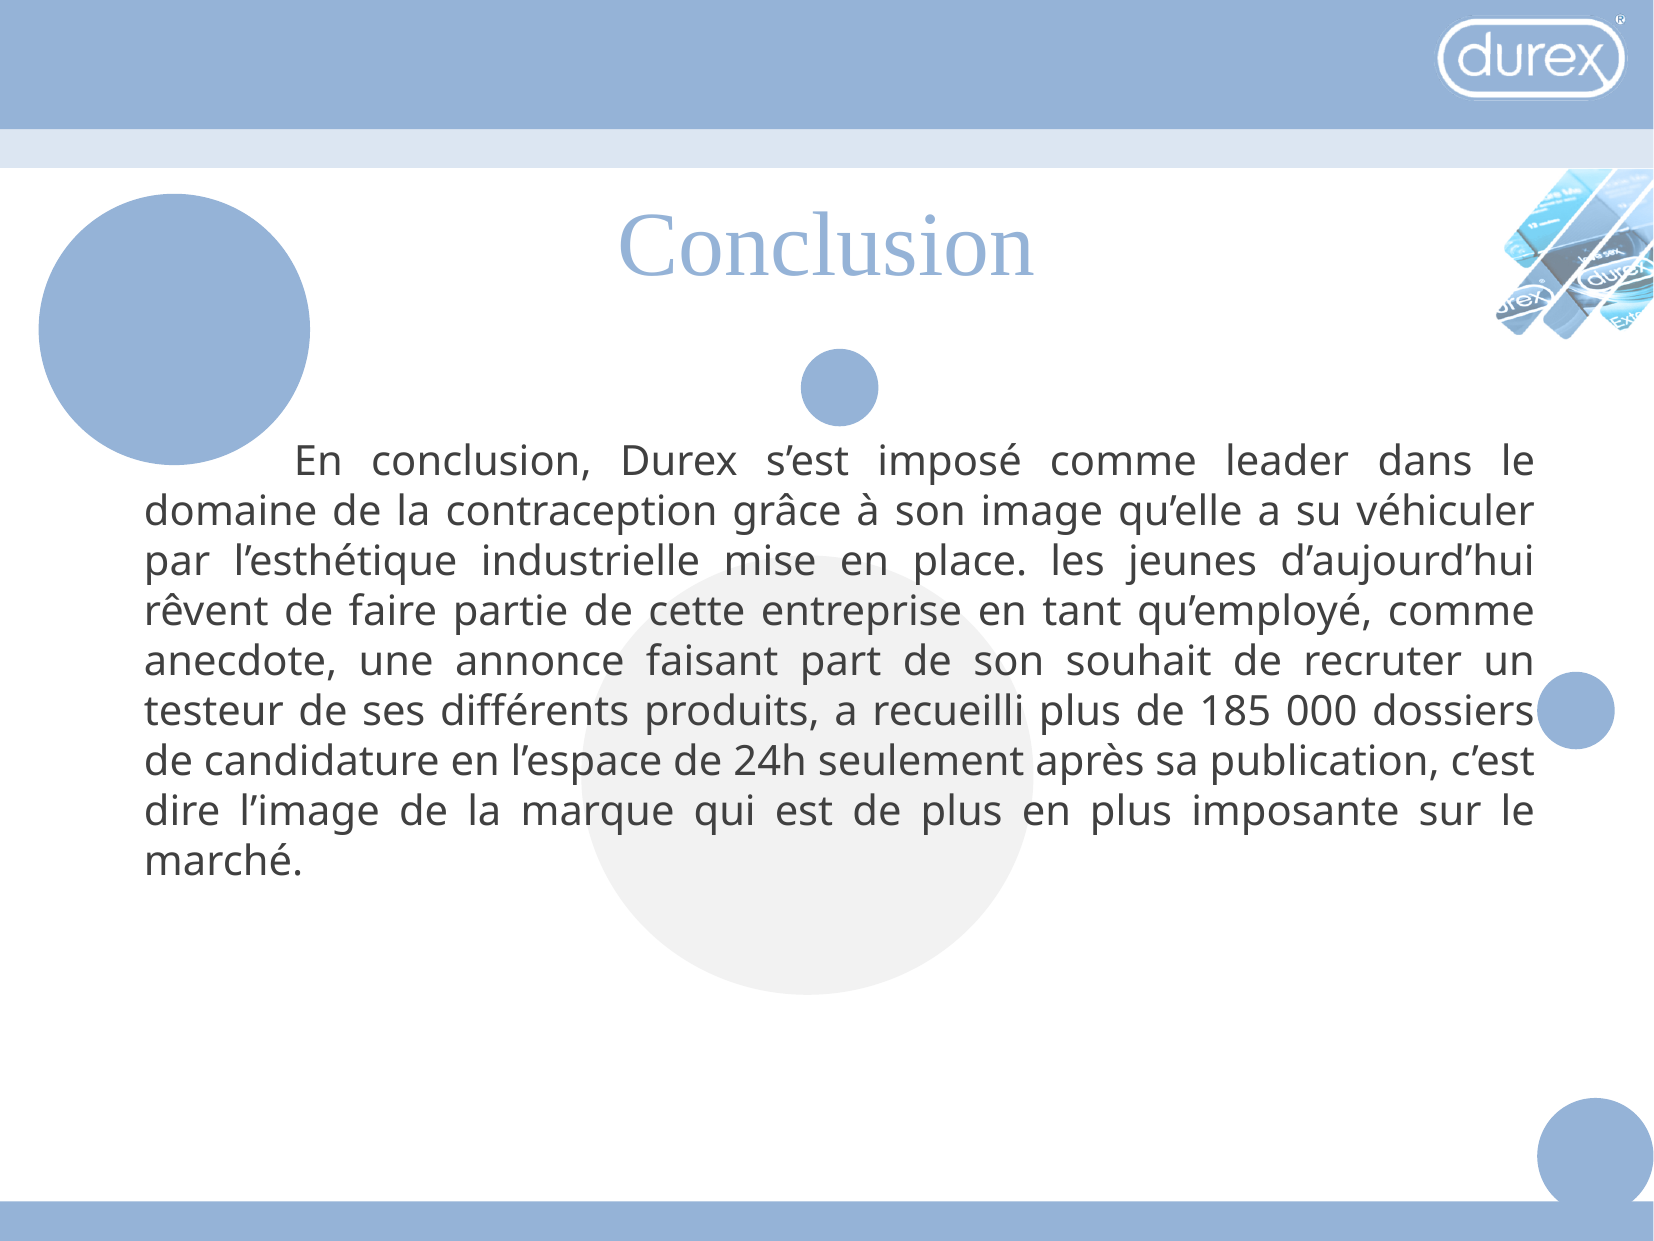

# Conclusion
	En conclusion, Durex s’est imposé comme leader dans le domaine de la contraception grâce à son image qu’elle a su véhiculer par l’esthétique industrielle mise en place. les jeunes d’aujourd’hui rêvent de faire partie de cette entreprise en tant qu’employé, comme anecdote, une annonce faisant part de son souhait de recruter un testeur de ses différents produits, a recueilli plus de 185 000 dossiers de candidature en l’espace de 24h seulement après sa publication, c’est dire l’image de la marque qui est de plus en plus imposante sur le marché.